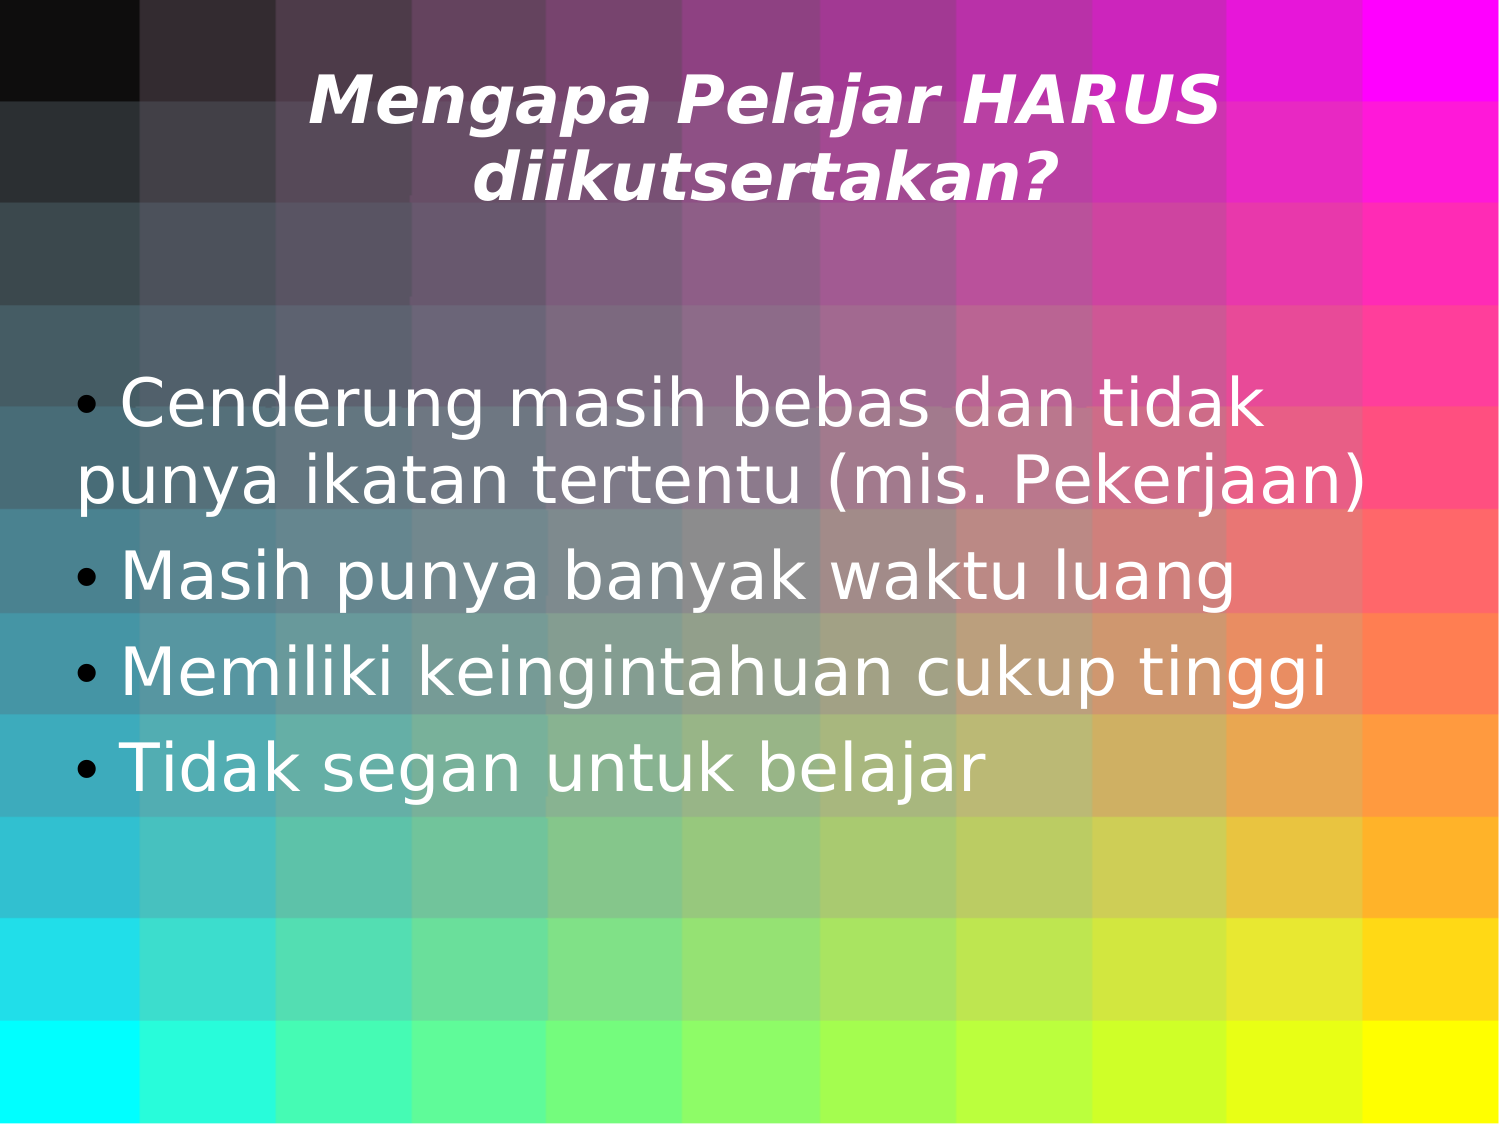

# Mengapa Pelajar HARUS diikutsertakan?
 Cenderung masih bebas dan tidak punya ikatan tertentu (mis. Pekerjaan)
 Masih punya banyak waktu luang
 Memiliki keingintahuan cukup tinggi
 Tidak segan untuk belajar